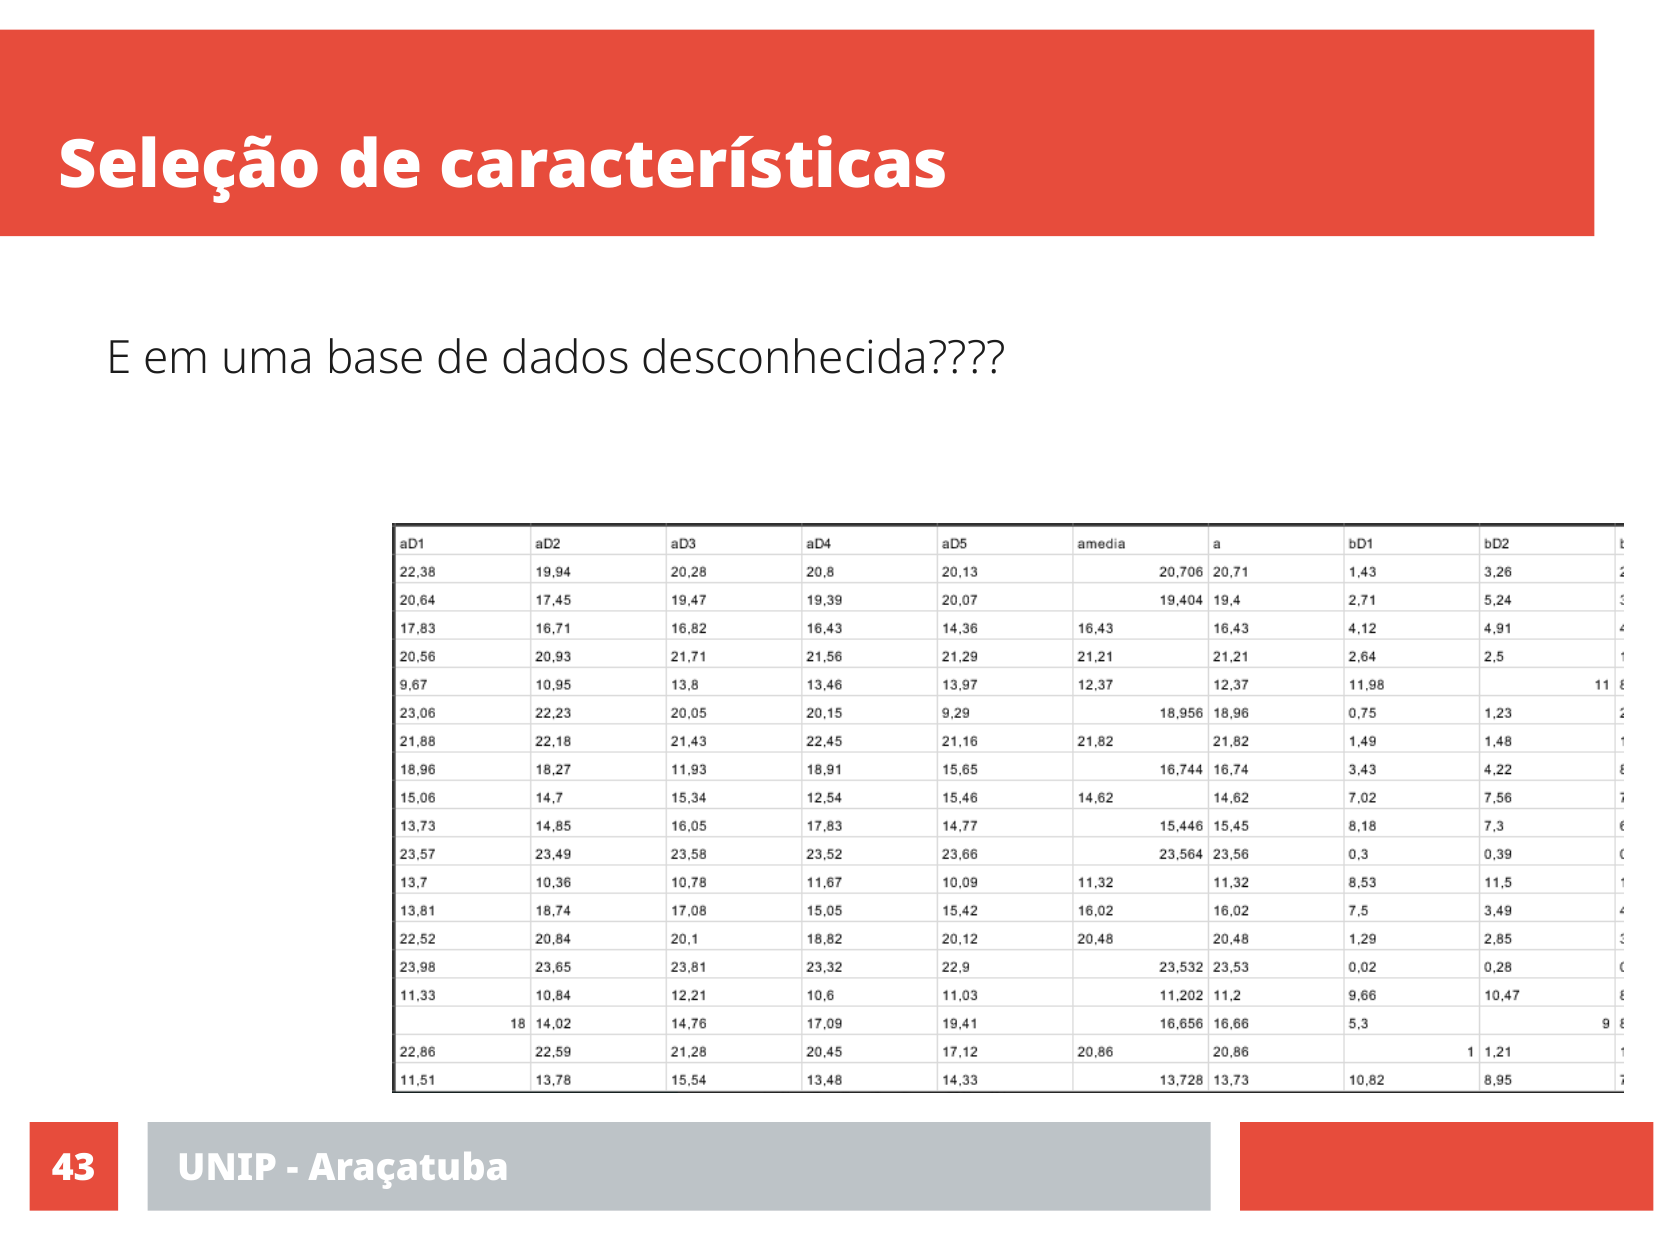

# Seleção de características
E em uma base de dados desconhecida????
43
UNIP - Araçatuba